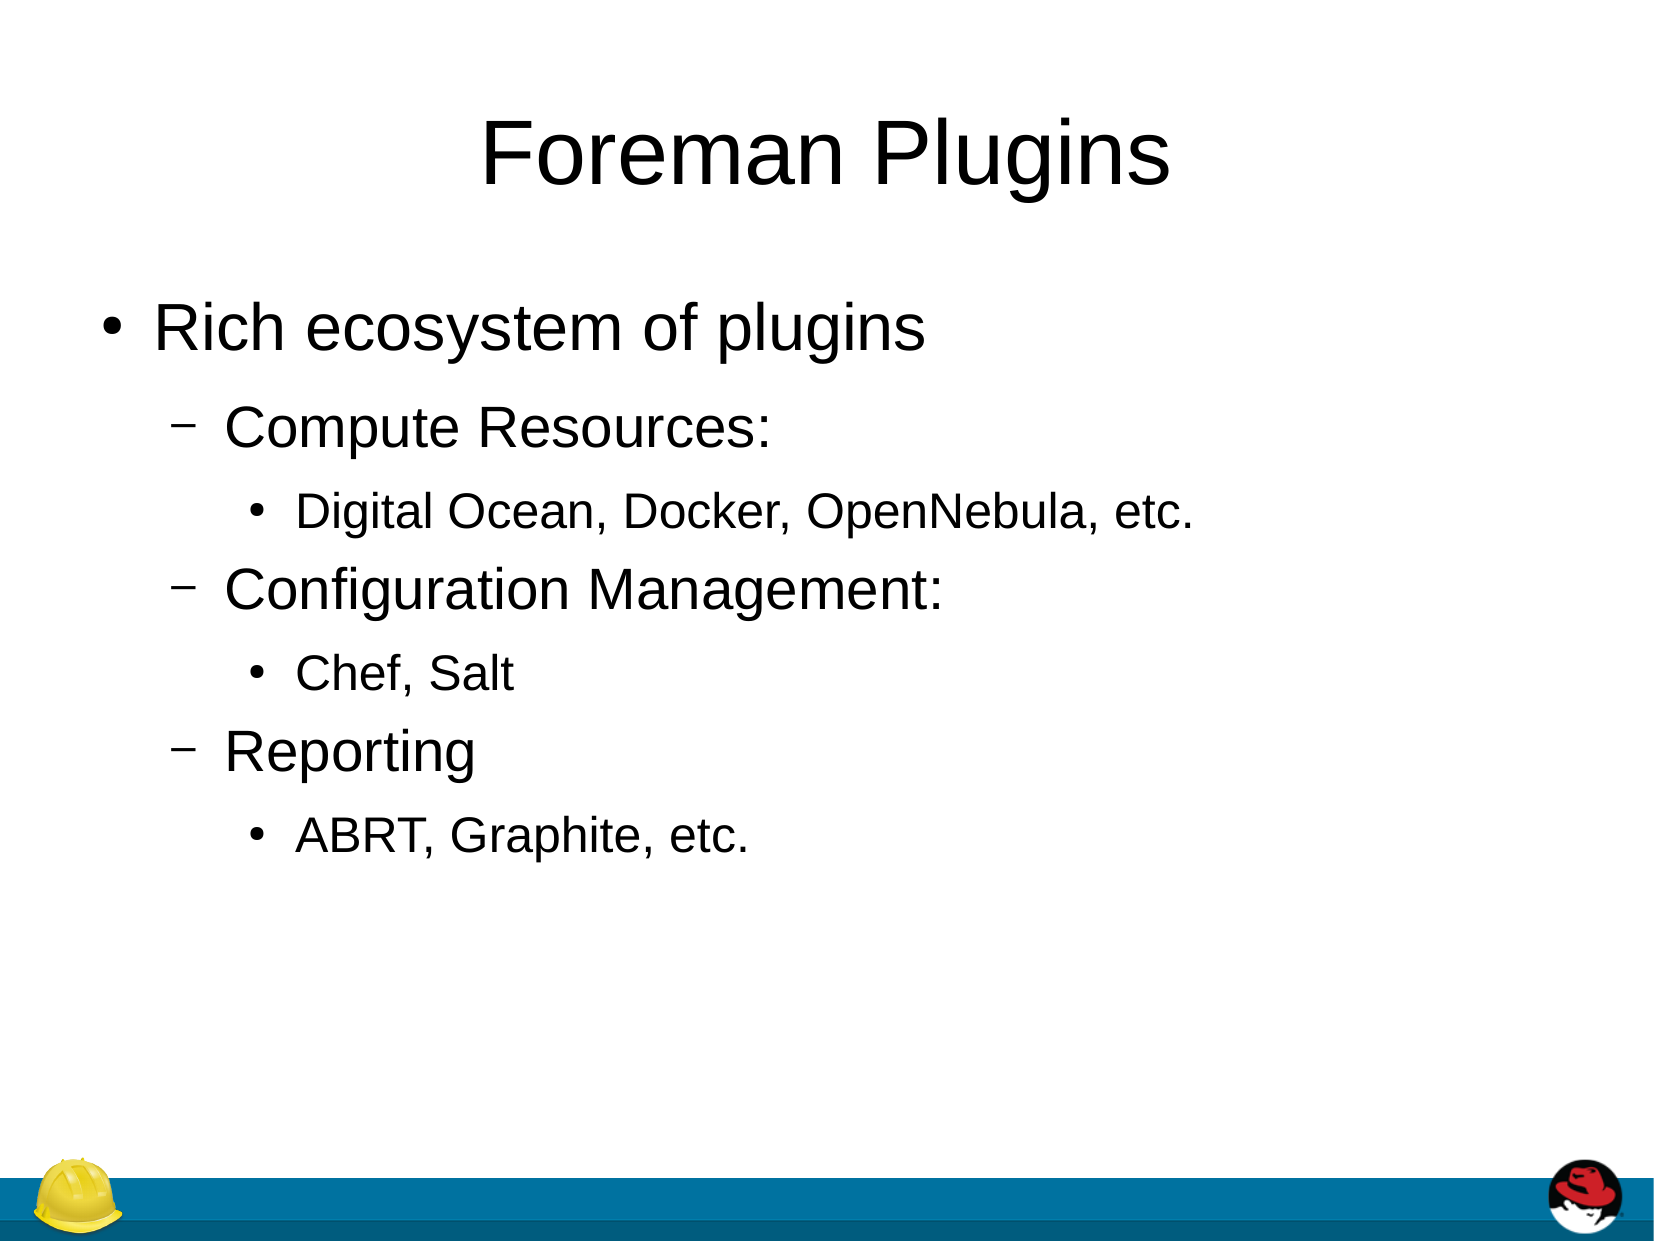

# Foreman Plugins
Rich ecosystem of plugins
Compute Resources:
Digital Ocean, Docker, OpenNebula, etc.
Configuration Management:
Chef, Salt
Reporting
ABRT, Graphite, etc.